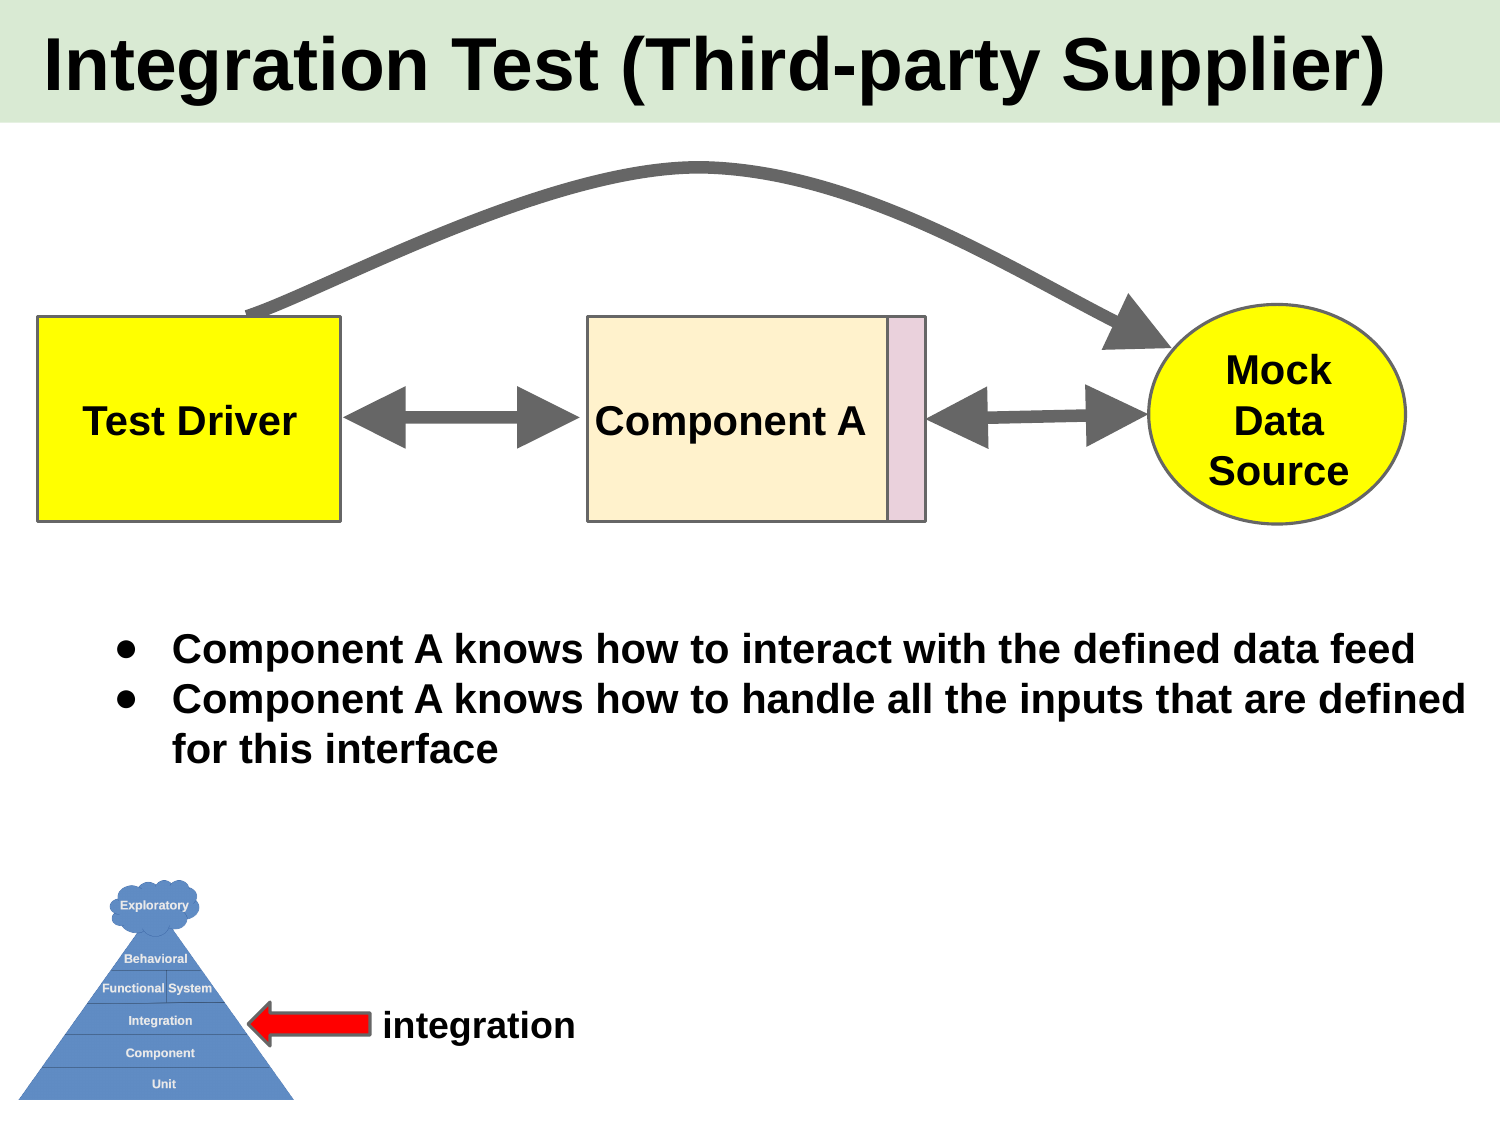

Integration Test (Third-party Supplier)
Mock
Data
Source
Test Driver
Component A
Component A knows how to interact with the defined data feed
Component A knows how to handle all the inputs that are defined for this interface
integration